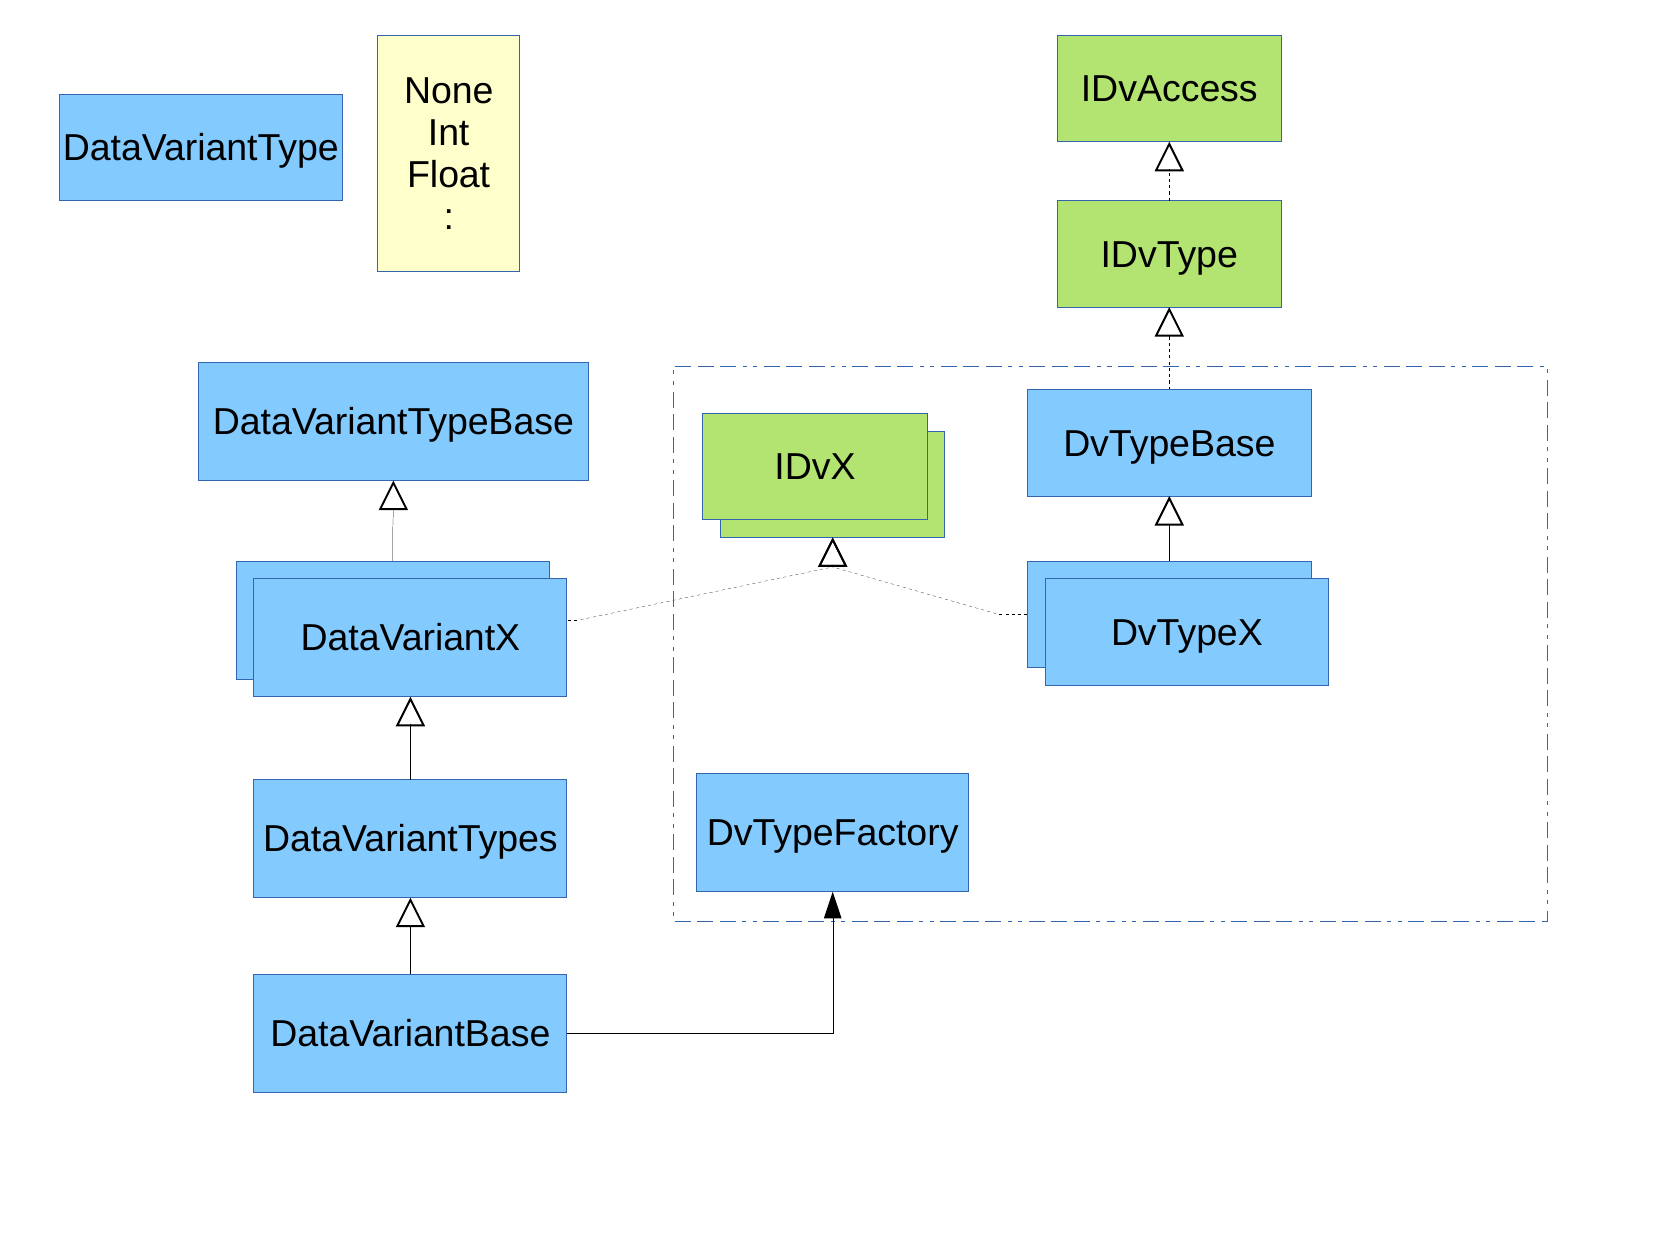

None
Int
Float
:
IDvAccess
DataVariantType
IDvType
DataVariantTypeBase
DvTypeBase
IDvX
IDvX
DataVariantX
DvTypeX
DataVariantX
DvTypeX
DvTypeFactory
DataVariantTypes
DataVariantBase